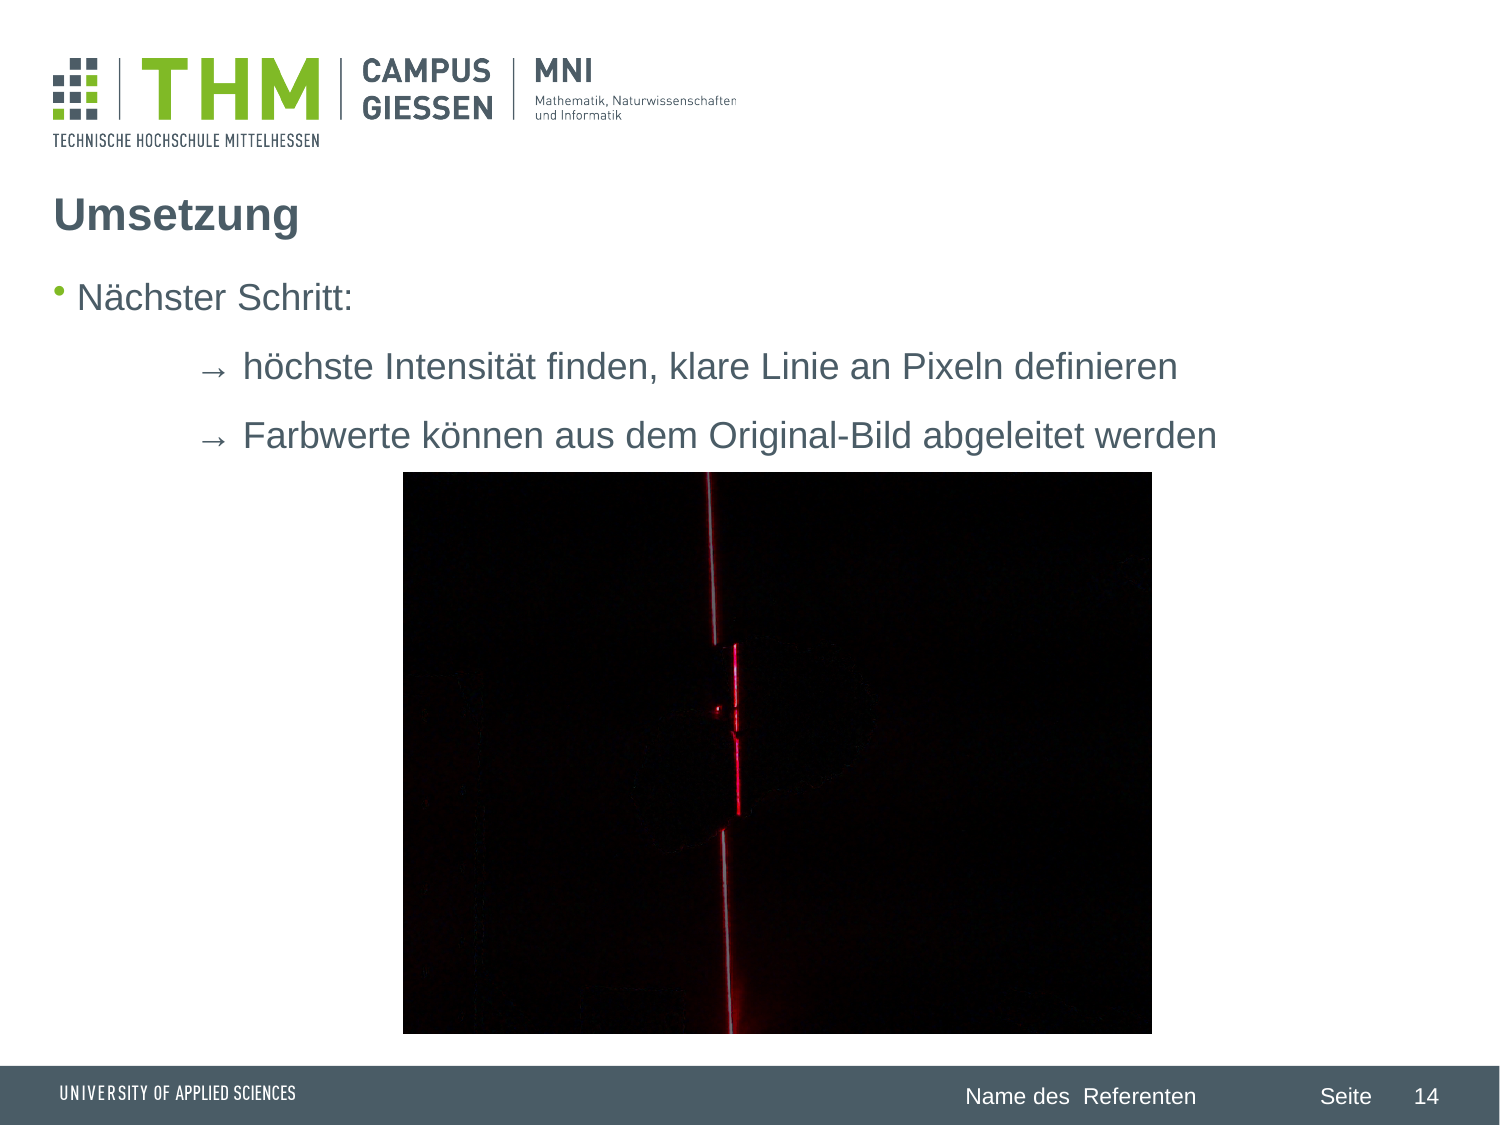

Umsetzung
# Nächster Schritt:
→ höchste Intensität finden, klare Linie an Pixeln definieren
→ Farbwerte können aus dem Original-Bild abgeleitet werden